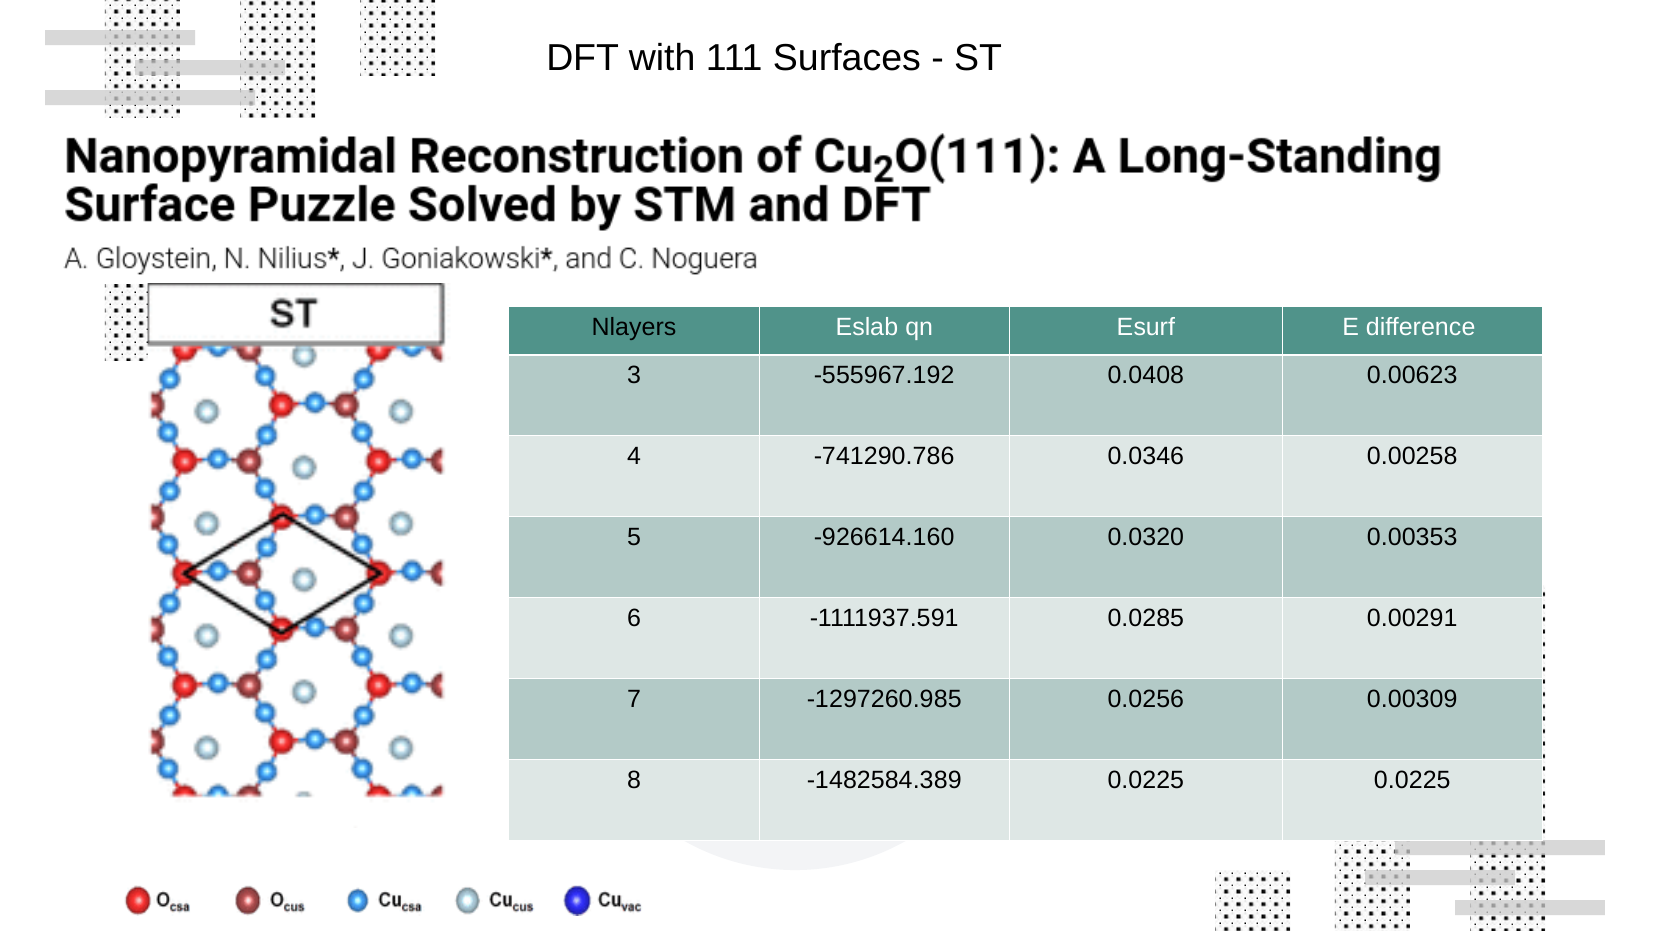

DFT with 111 Surfaces - ST
| Nlayers | Eslab qn | Esurf | E difference |
| --- | --- | --- | --- |
| 3 | -555967.192 | 0.0408 | 0.00623 |
| 4 | -741290.786 | 0.0346 | 0.00258 |
| 5 | -926614.160 | 0.0320 | 0.00353 |
| 6 | -1111937.591 | 0.0285 | 0.00291 |
| 7 | -1297260.985 | 0.0256 | 0.00309 |
| 8 | -1482584.389 | 0.0225 | 0.0225 |